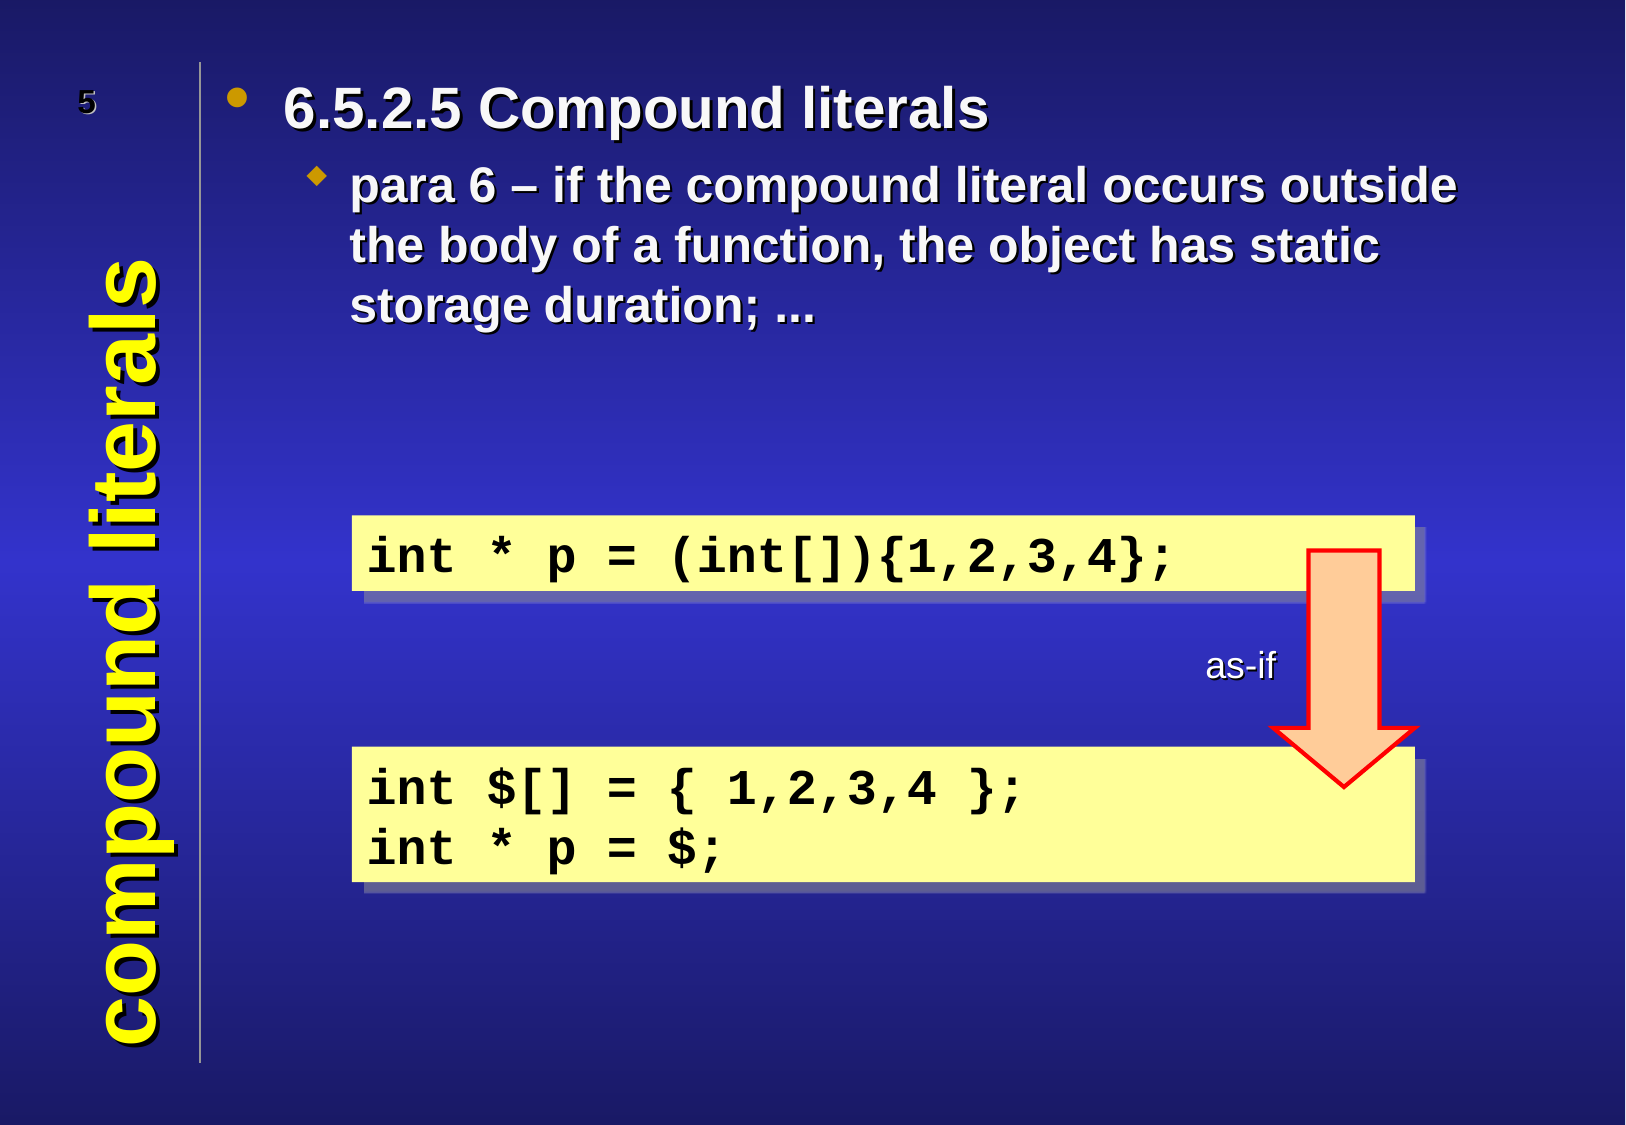

5
6.5.2.5 Compound literals
para 6 – if the compound literal occurs outside the body of a function, the object has static storage duration; ...
int * p = (int[]){1,2,3,4};
# compound literals
as-if
int $[] = { 1,2,3,4 };
int * p = $;